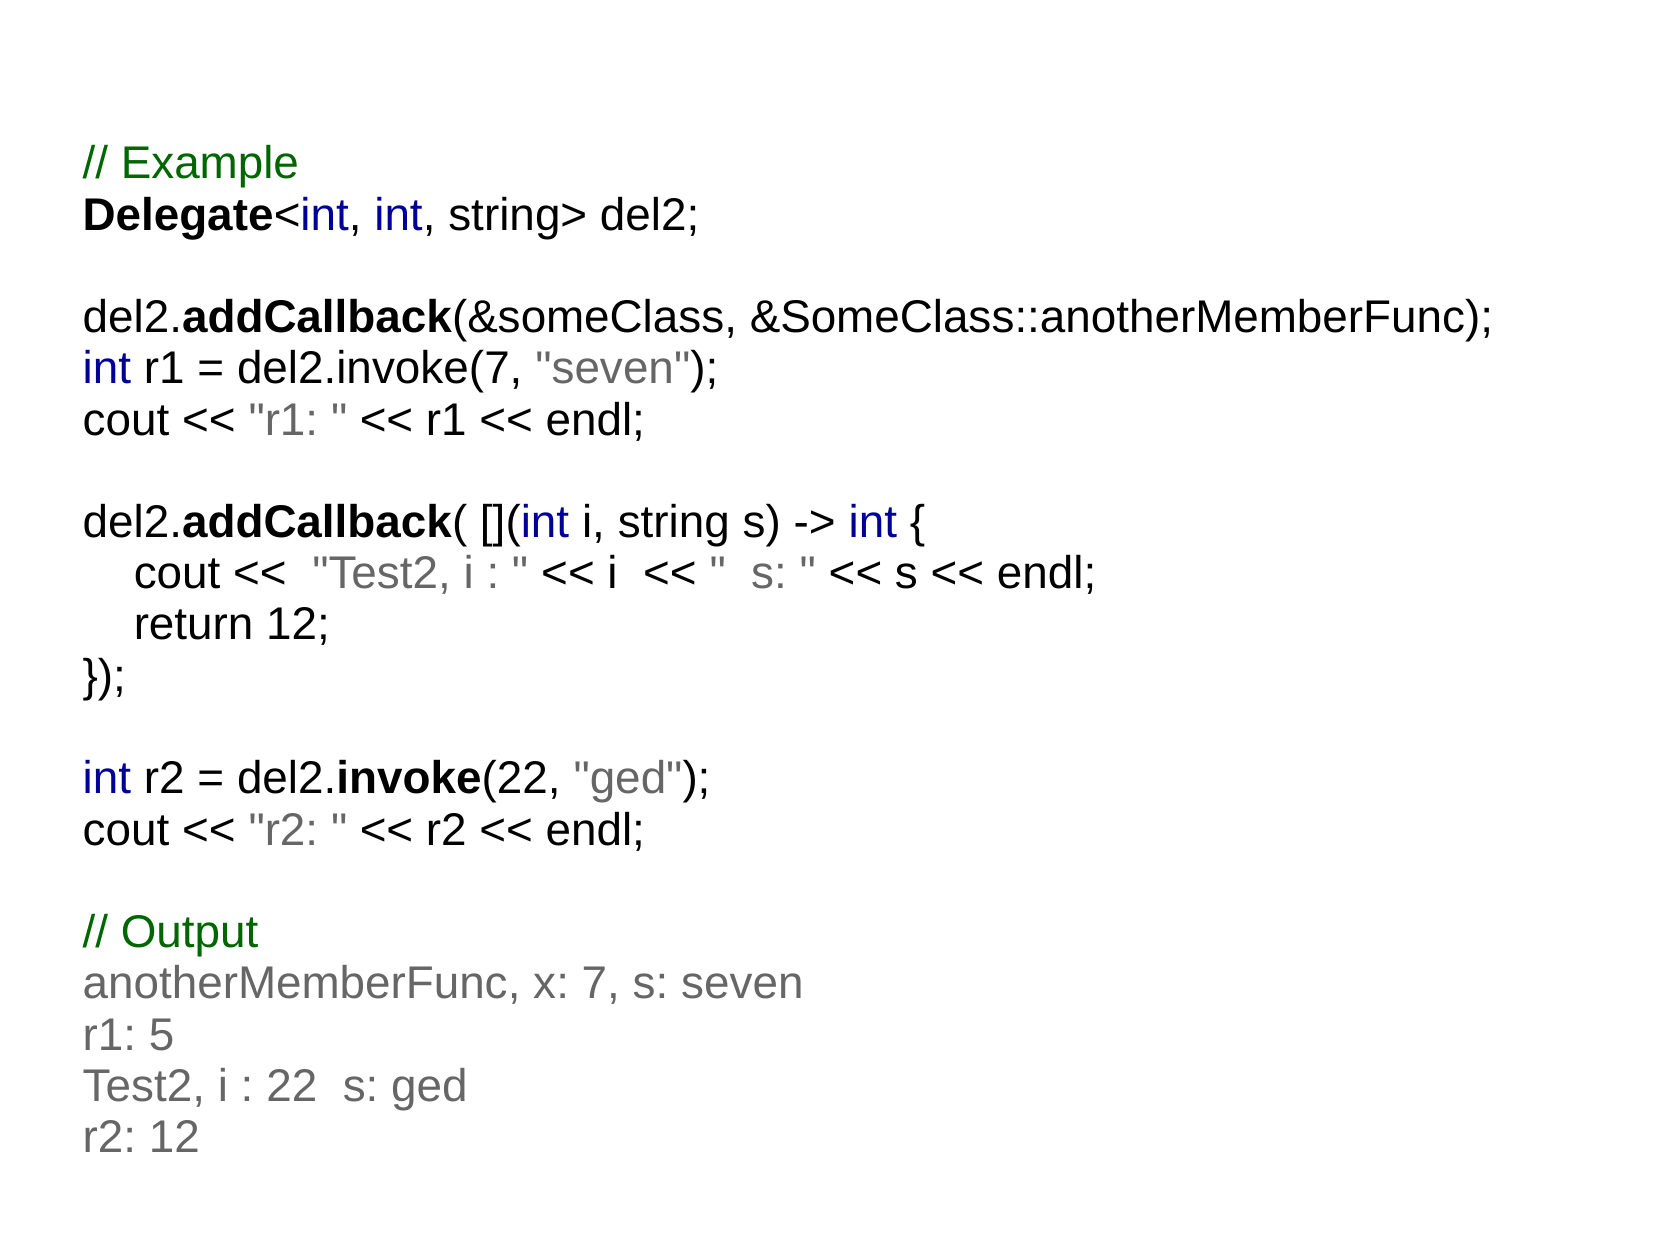

# // Example
Delegate<int, int, string> del2;
del2.addCallback(&someClass, &SomeClass::anotherMemberFunc);
int r1 = del2.invoke(7, "seven");
cout << "r1: " << r1 << endl;
del2.addCallback( [](int i, string s) -> int {
 cout << "Test2, i : " << i << " s: " << s << endl;
 return 12;
});
int r2 = del2.invoke(22, "ged");
cout << "r2: " << r2 << endl;
// Output
anotherMemberFunc, x: 7, s: seven
r1: 5
Test2, i : 22 s: ged
r2: 12